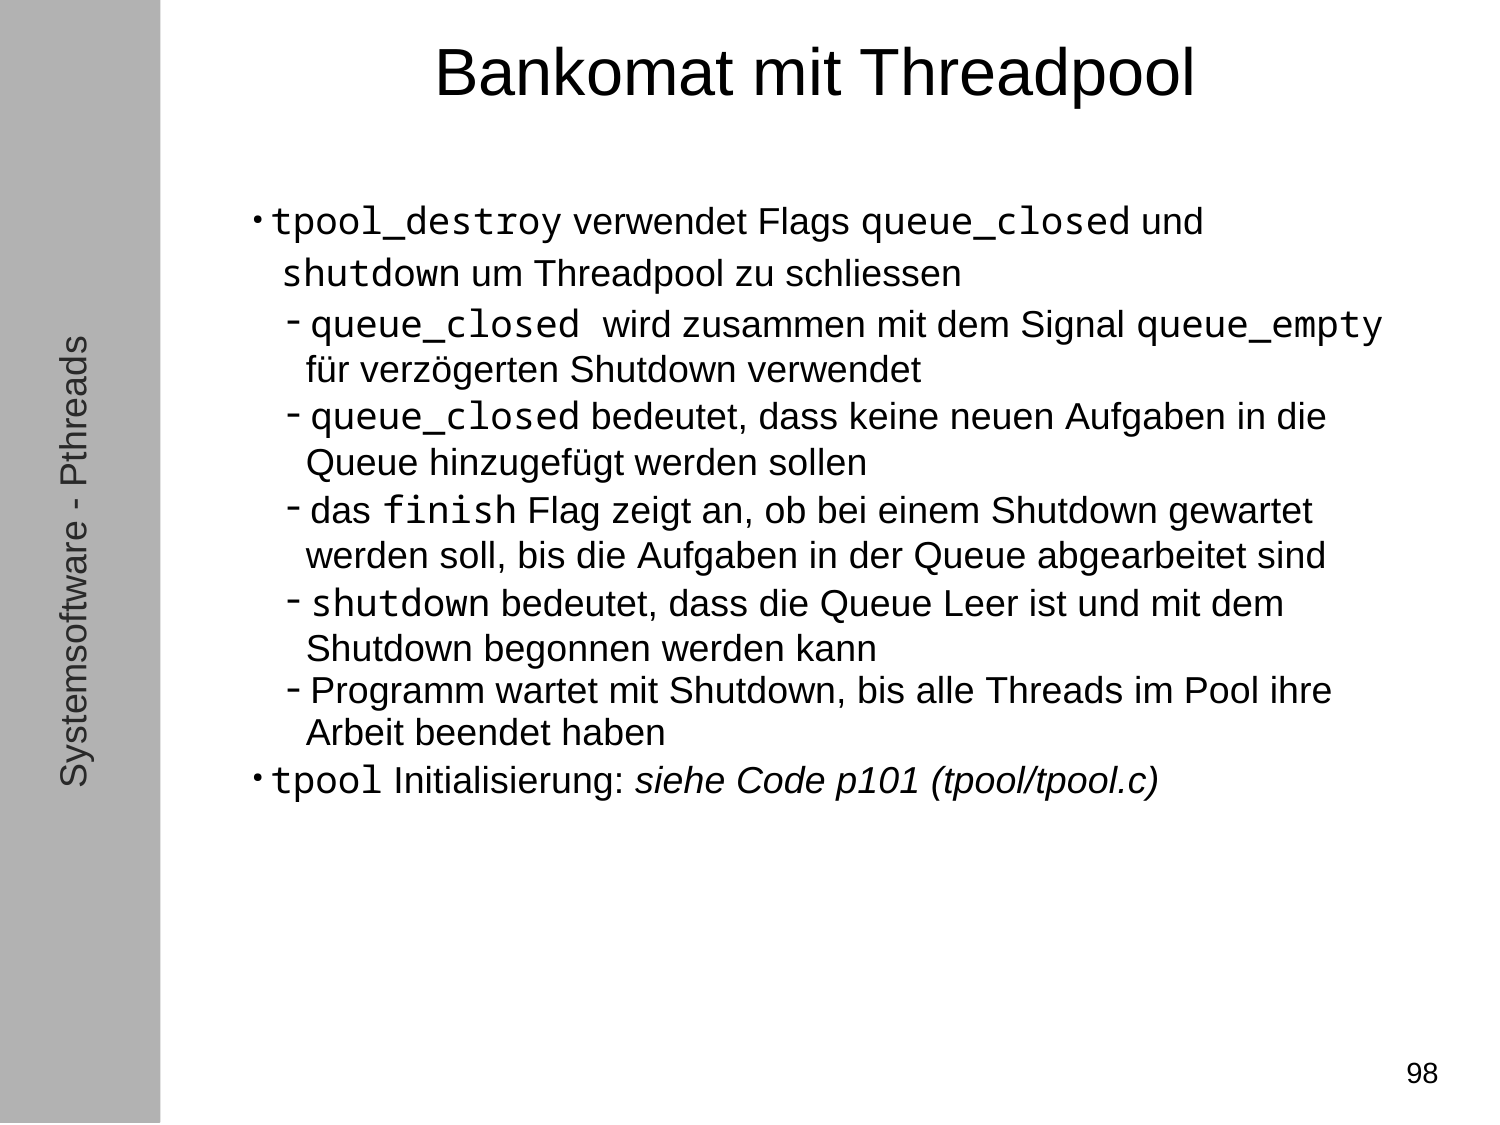

Bankomat mit Threadpool
tpool_destroy verwendet Flags queue_closed und
 shutdown um Threadpool zu schliessen
queue_closed wird zusammen mit dem Signal queue_empty für verzögerten Shutdown verwendet
queue_closed bedeutet, dass keine neuen Aufgaben in die Queue hinzugefügt werden sollen
das finish Flag zeigt an, ob bei einem Shutdown gewartet werden soll, bis die Aufgaben in der Queue abgearbeitet sind
shutdown bedeutet, dass die Queue Leer ist und mit dem Shutdown begonnen werden kann
Programm wartet mit Shutdown, bis alle Threads im Pool ihre Arbeit beendet haben
tpool Initialisierung: siehe Code p101 (tpool/tpool.c)
Systemsoftware - Pthreads